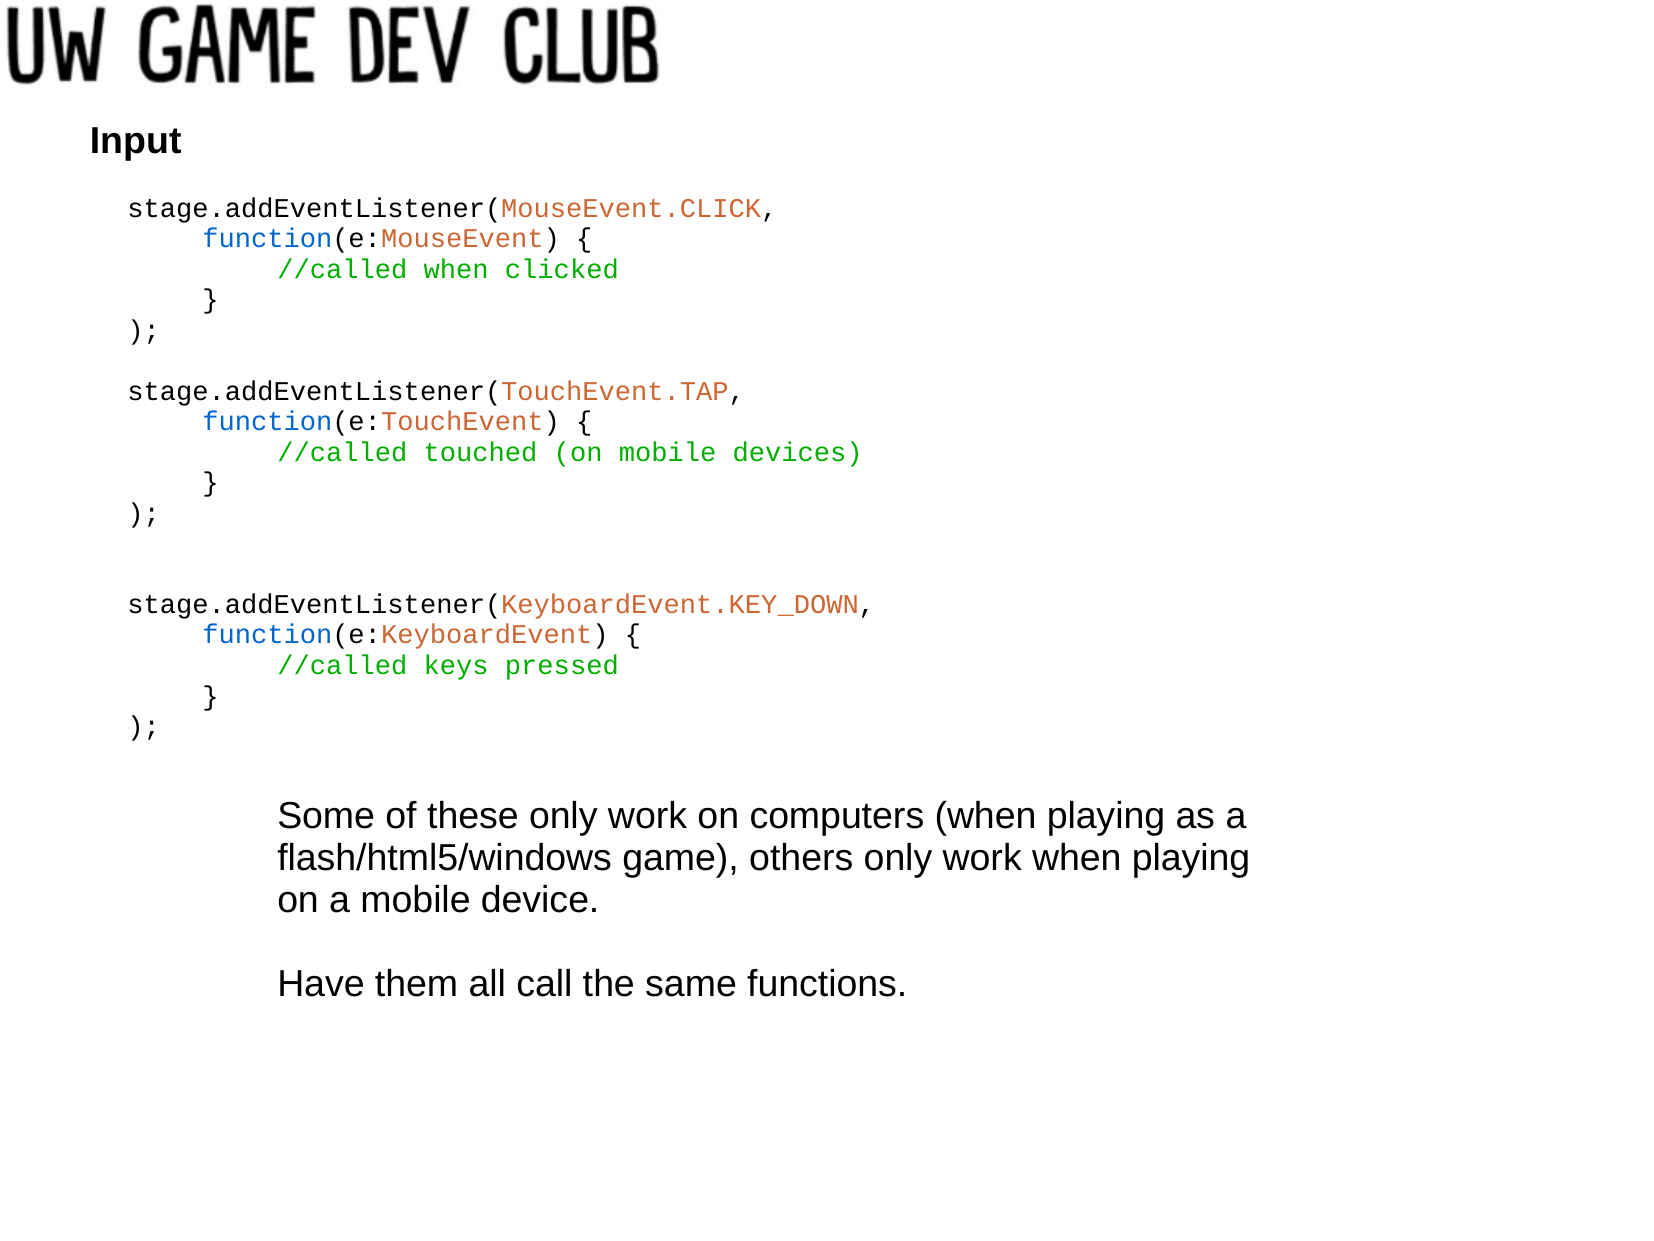

Input
stage.addEventListener(MouseEvent.CLICK,
	function(e:MouseEvent) {
		//called when clicked
	}
);
stage.addEventListener(TouchEvent.TAP,
	function(e:TouchEvent) {
		//called touched (on mobile devices)
	}
);
stage.addEventListener(KeyboardEvent.KEY_DOWN,
	function(e:KeyboardEvent) {
		//called keys pressed
	}
);
Some of these only work on computers (when playing as a flash/html5/windows game), others only work when playing on a mobile device.
Have them all call the same functions.